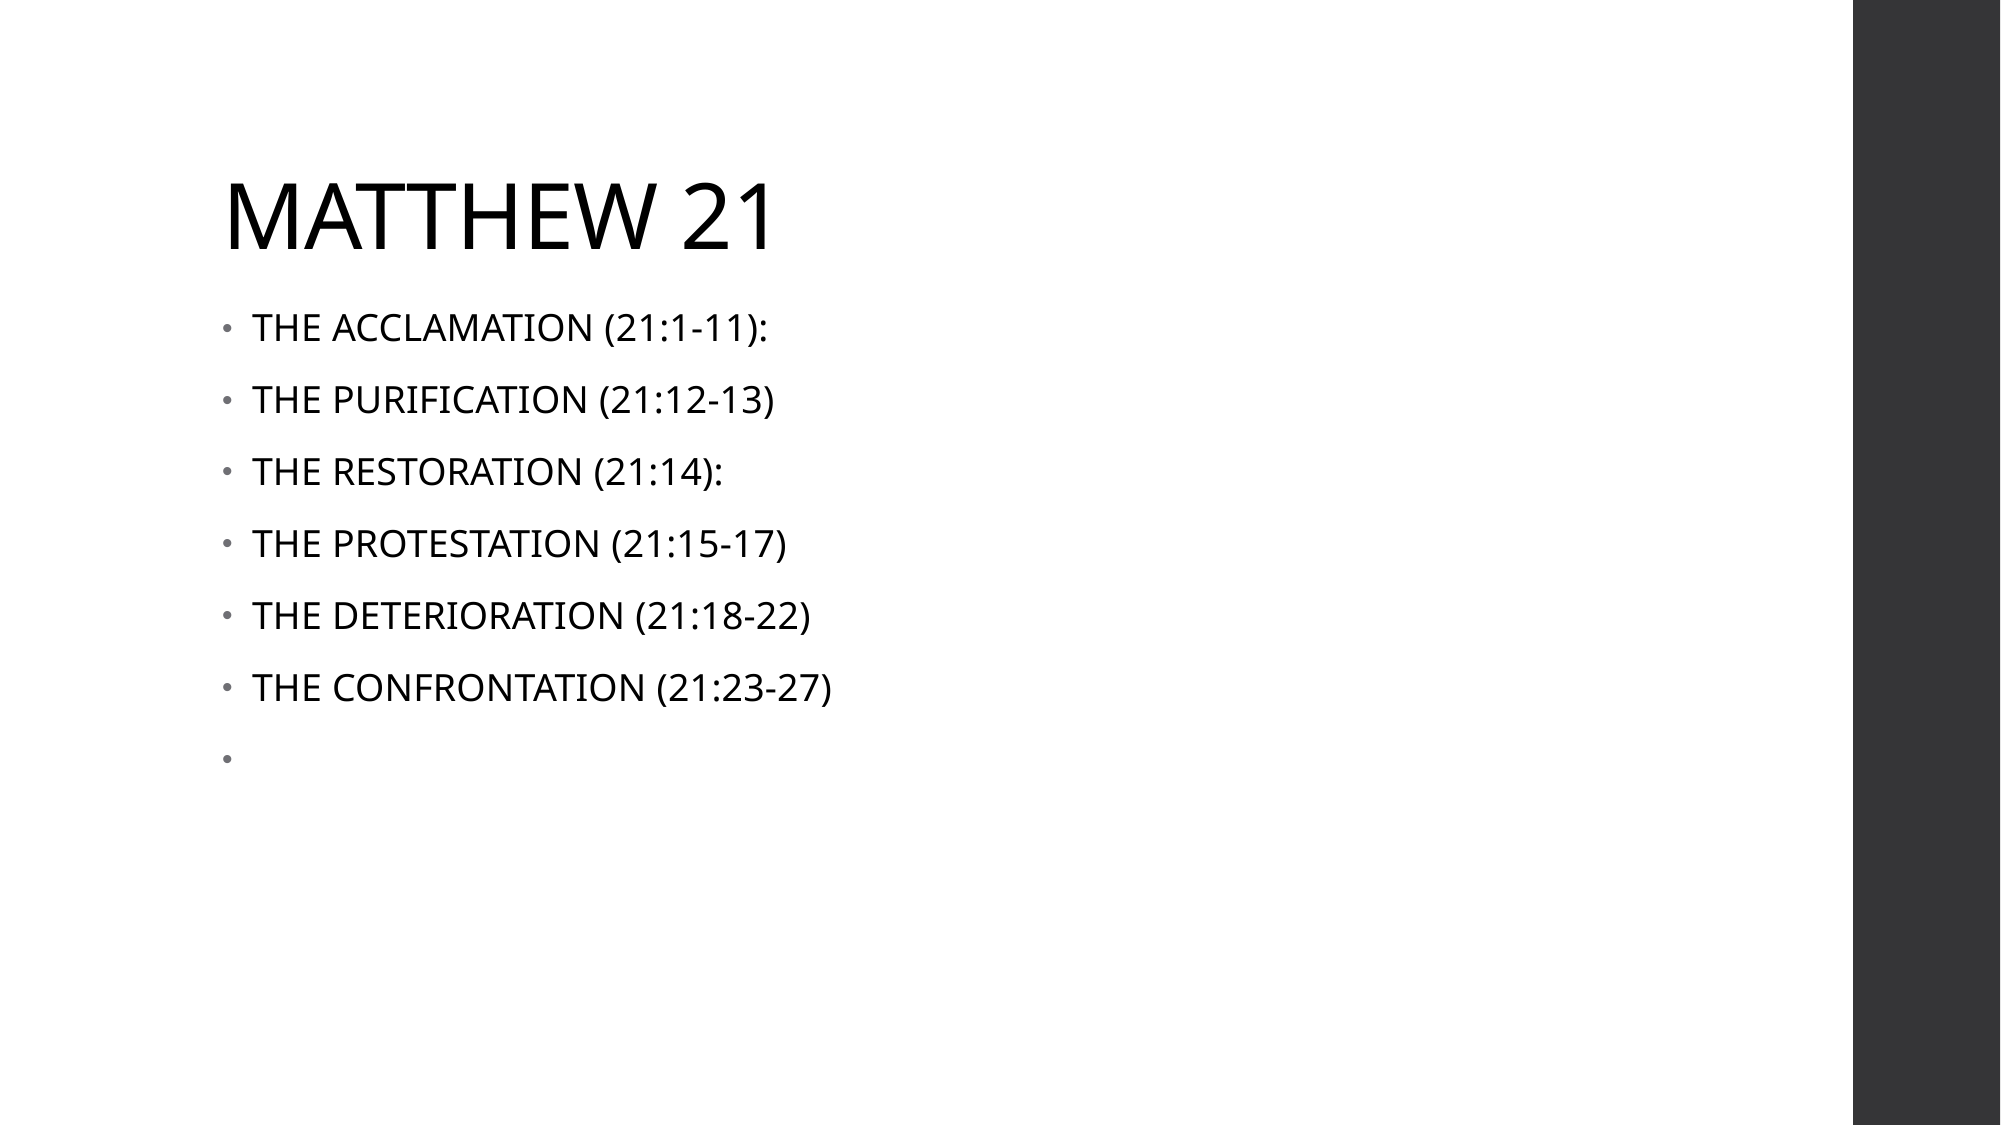

# MATTHEW 21
THE ACCLAMATION (21:1-11):
THE PURIFICATION (21:12-13)
THE RESTORATION (21:14):
THE PROTESTATION (21:15-17)
THE DETERIORATION (21:18-22)
THE CONFRONTATION (21:23-27)